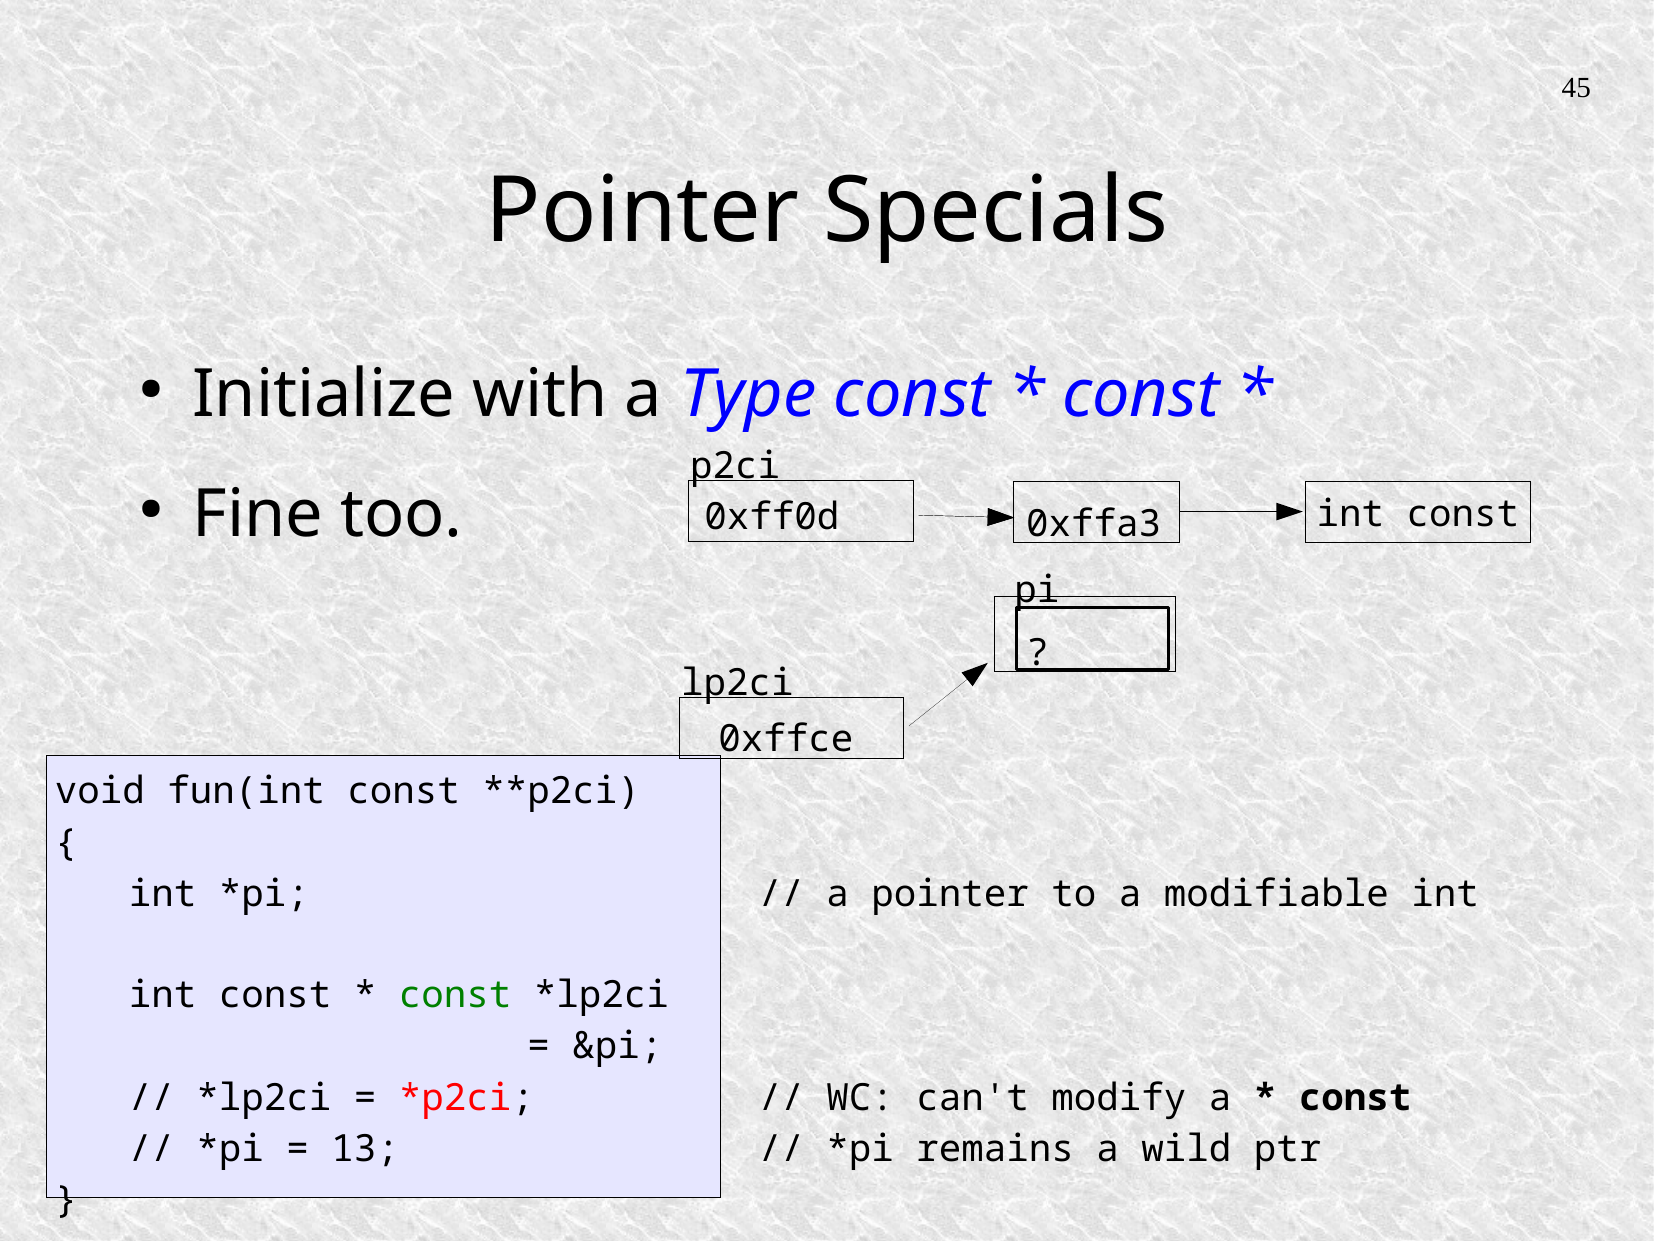

45
# Pointer Specials
Initialize with a Type const * const *
Fine too.
p2ci
int const
0xff0d
0xffa3
pi
?
lp2ci
0xffce
void fun(int const **p2ci)
{
	int *pi; // a pointer to a modifiable int
	int const * const *lp2ci
 = &pi;
	// *lp2ci = *p2ci; // WC: can't modify a * const
	// *pi = 13; // *pi remains a wild ptr
}